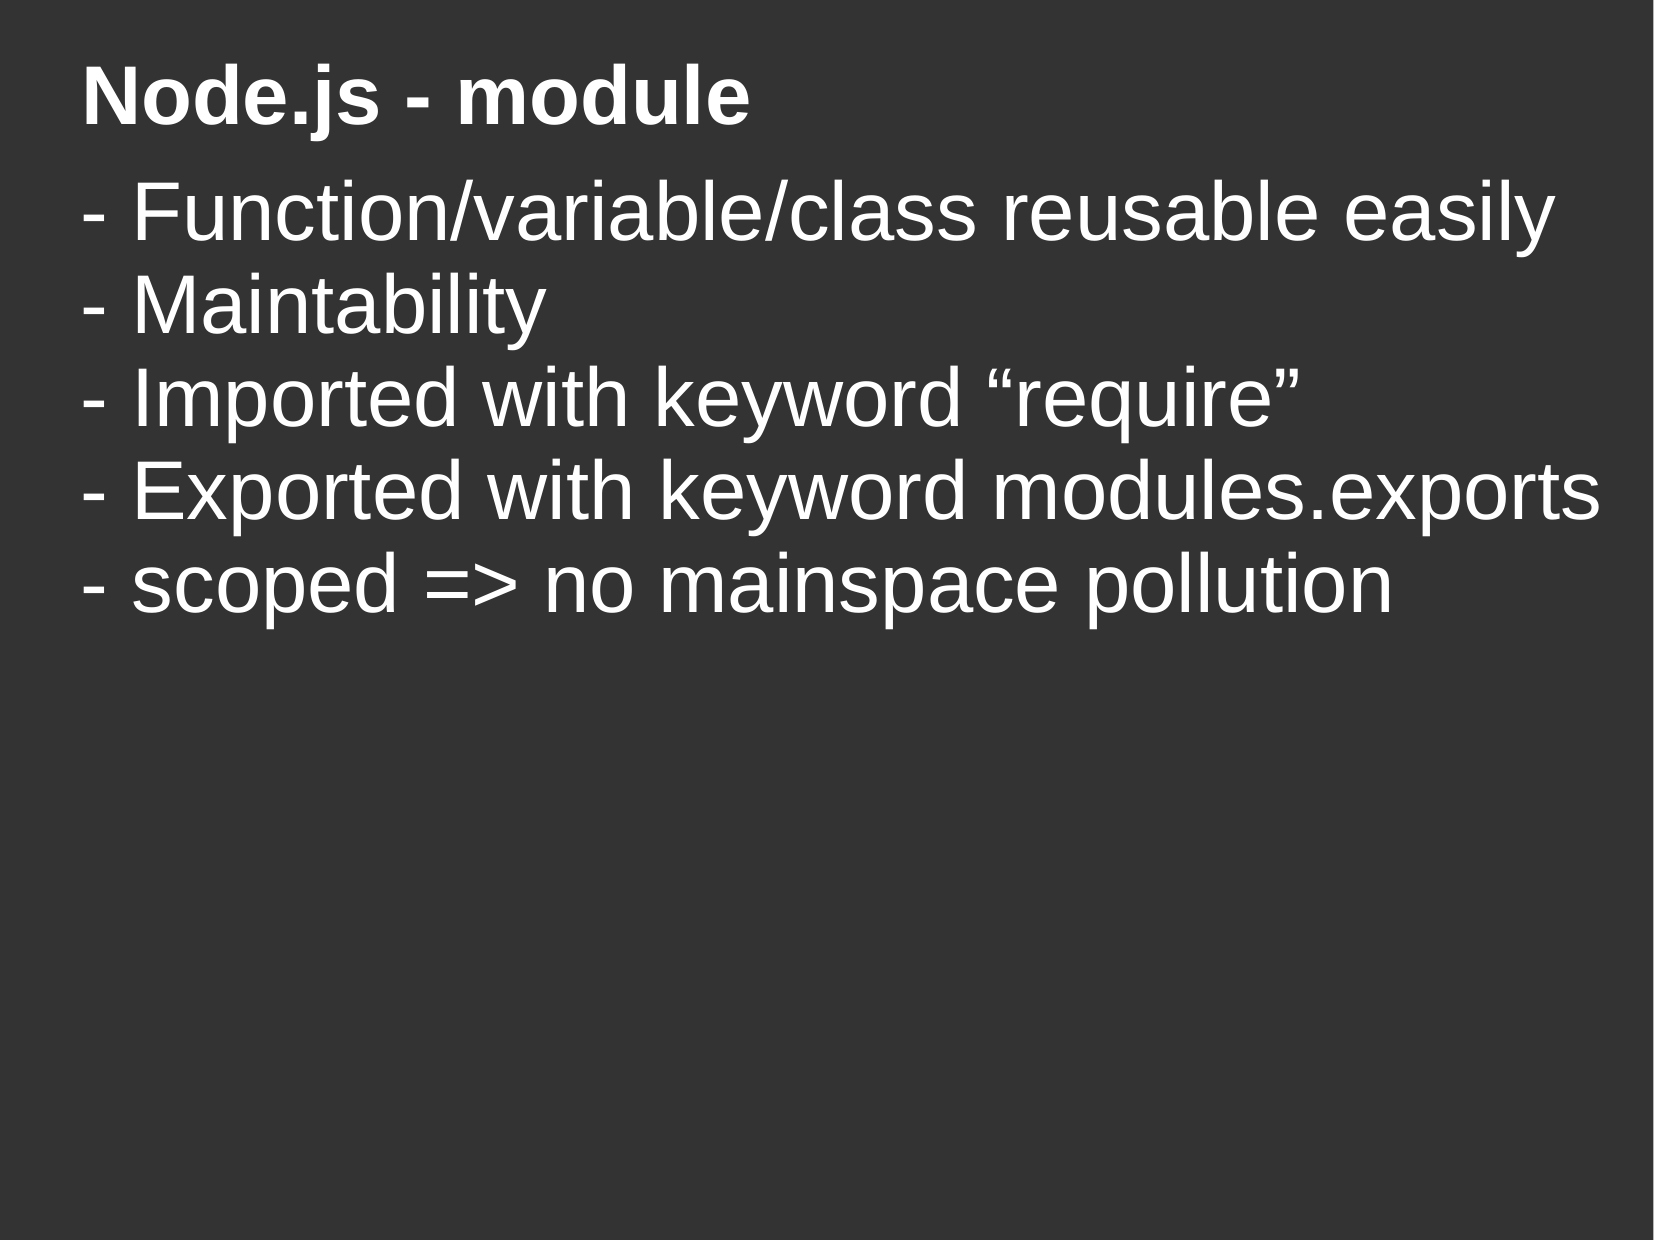

Node.js - module
# - Function/variable/class reusable easily - Maintability - Imported with keyword “require” - Exported with keyword modules.exports - scoped => no mainspace pollution